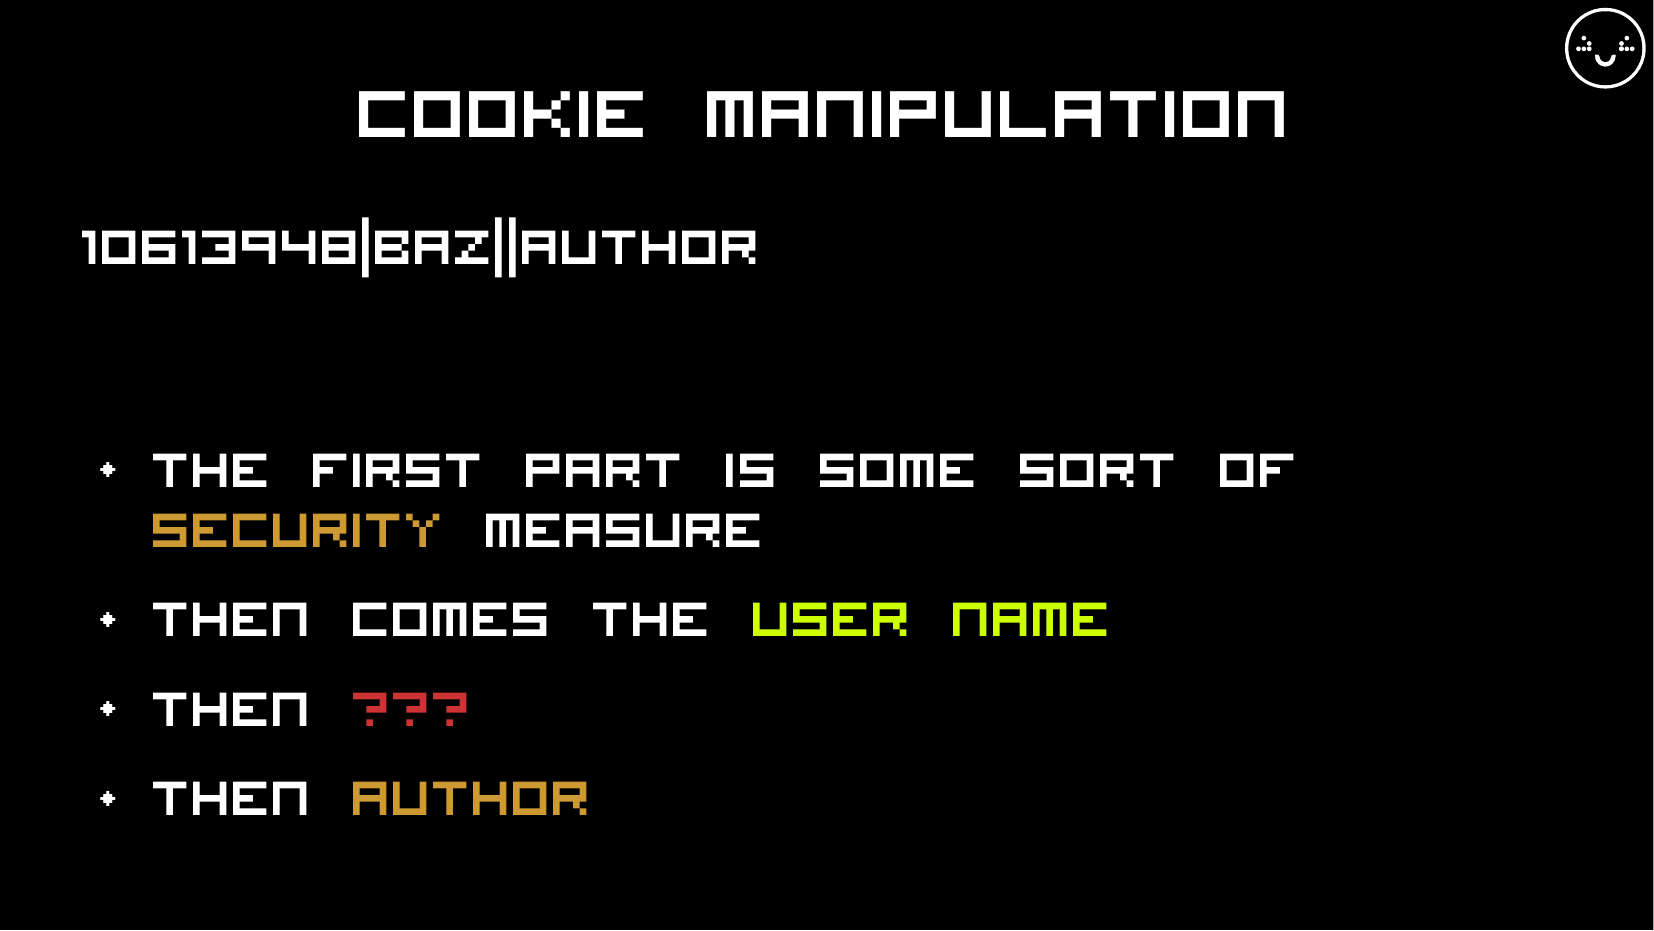

# Cookie manipulation
10613948|baz||author
The first part is some sort of security measure
Then comes the user name
Then ???
Then author